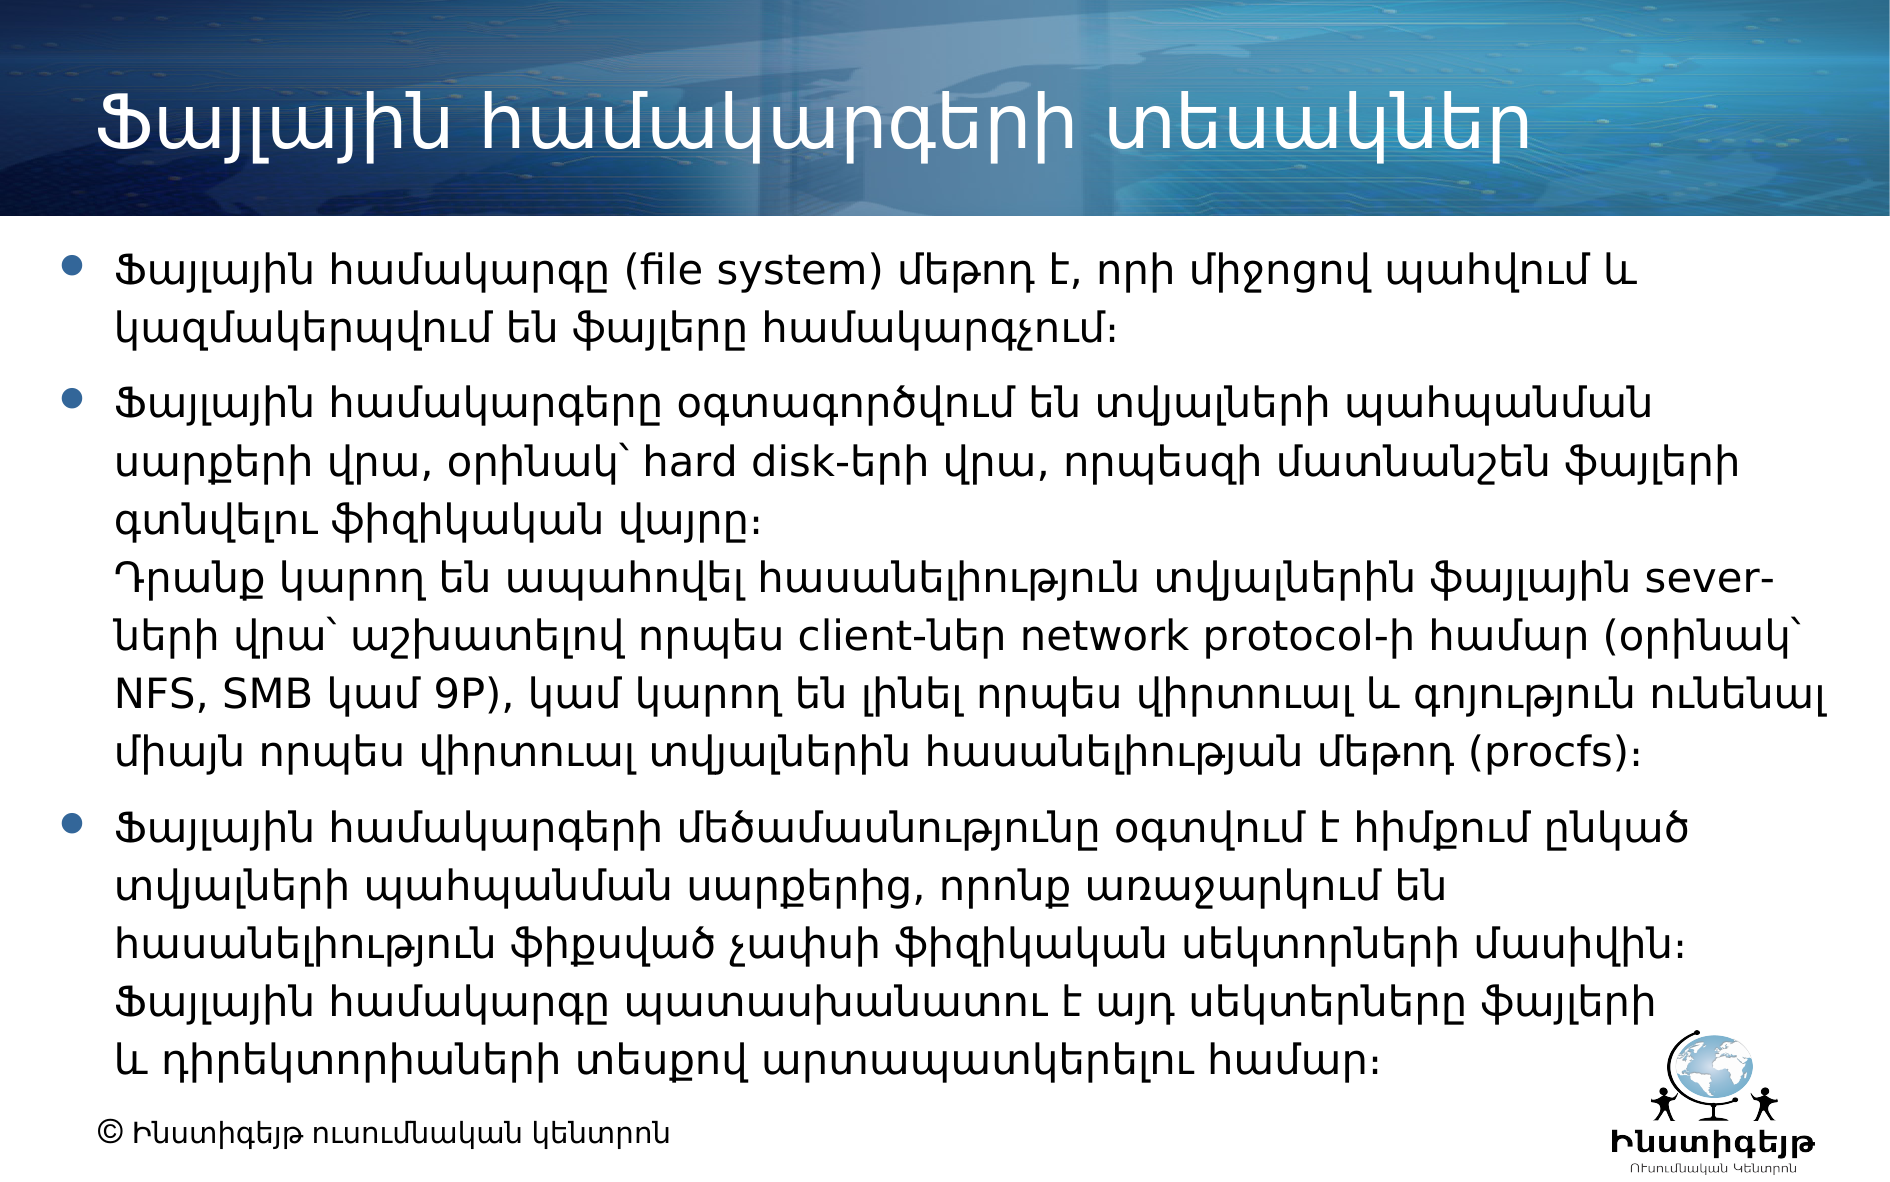

# Ֆայլային համակարգերի տեսակներ
Ֆայլային համակարգը (file system) մեթոդ է, որի միջոցով պահվում և կազմակերպվում են ֆայլերը համակարգչում։
Ֆայլային համակարգերը օգտագործվում են տվյալների պահպանման սարքերի վրա, օրինակ՝ hard disk-երի վրա, որպեսզի մատնանշեն ֆայլերի գտնվելու ֆիզիկական վայրը։
Դրանք կարող են ապահովել հասանելիություն տվյալներին ֆայլային sever-ների վրա՝ աշխատելով որպես client-ներ network protocol-ի համար (օրինակ՝ NFS, SMB կամ 9P), կամ կարող են լինել որպես վիրտուալ և գոյություն ունենալ միայն որպես վիրտուալ տվյալներին հասանելիության մեթոդ (procfs)։
Ֆայլային համակարգերի մեծամասնությունը օգտվում է հիմքում ընկած տվյալների պահպանման սարքերից, որոնք առաջարկում են հասանելիություն ֆիքսված չափսի ֆիզիկական սեկտորների մասիվին։ Ֆայլային համակարգը պատասխանատու է այդ սեկտերները ֆայլերի
և դիրեկտորիաների տեսքով արտապատկերելու համար։